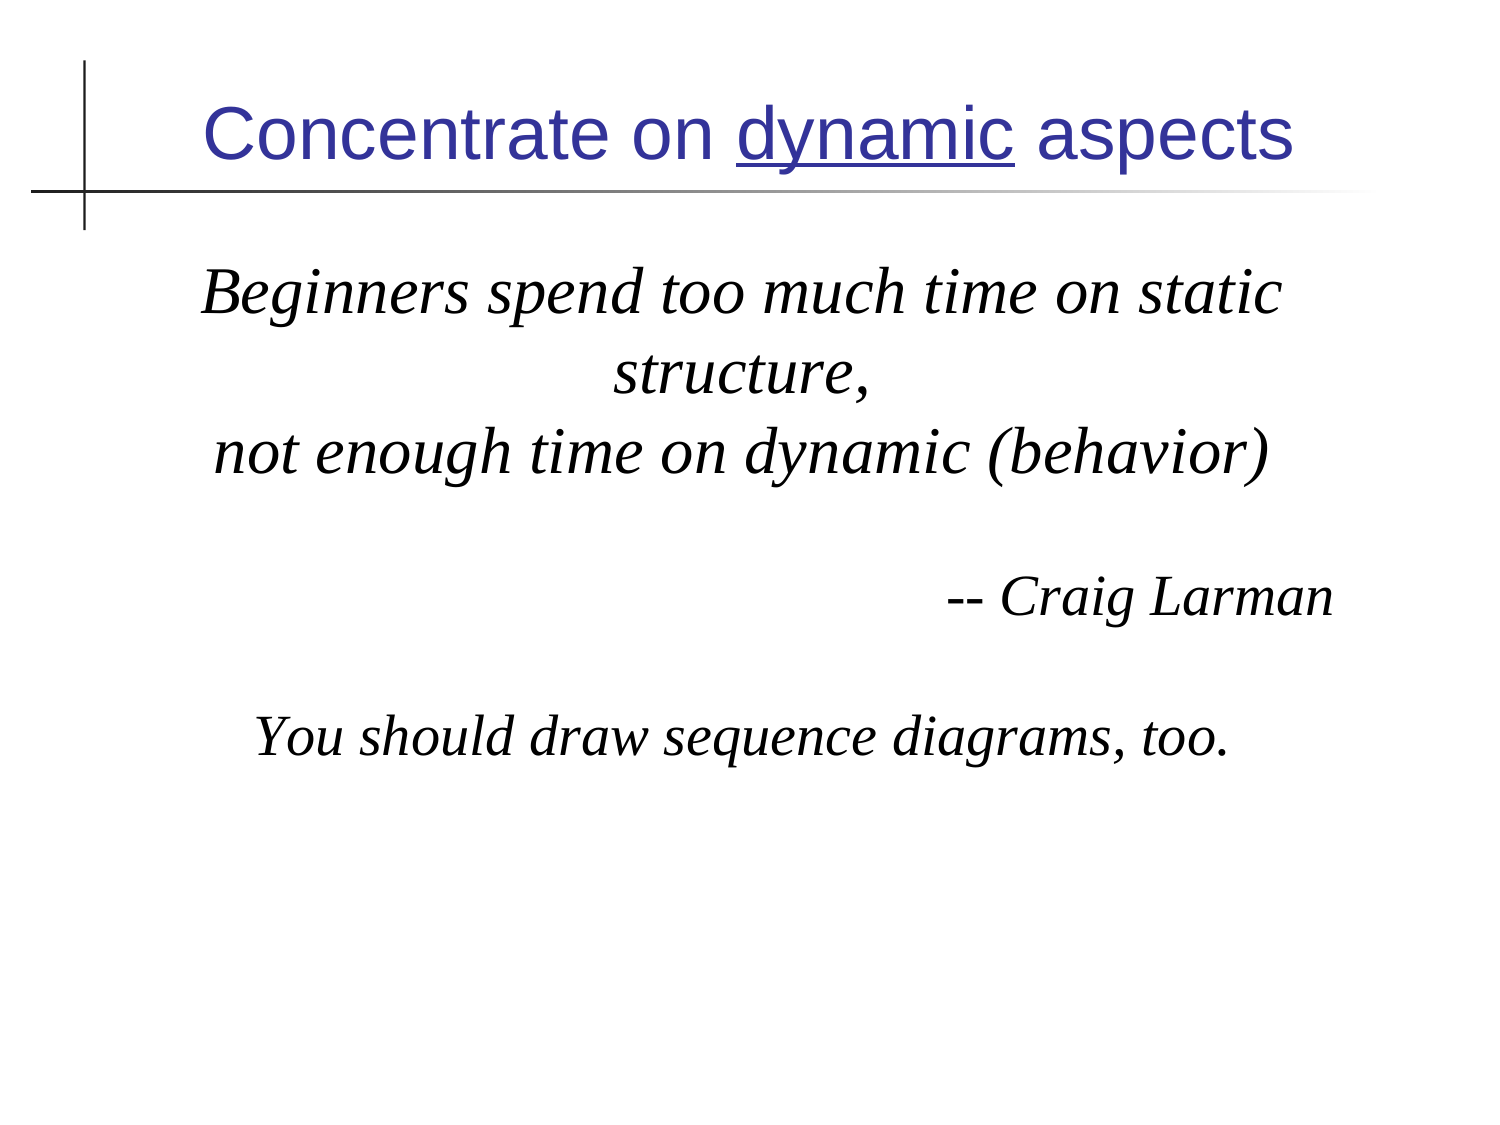

# Concentrate on dynamic aspects
Beginners spend too much time on static structure,
not enough time on dynamic (behavior)
-- Craig Larman
You should draw sequence diagrams, too.